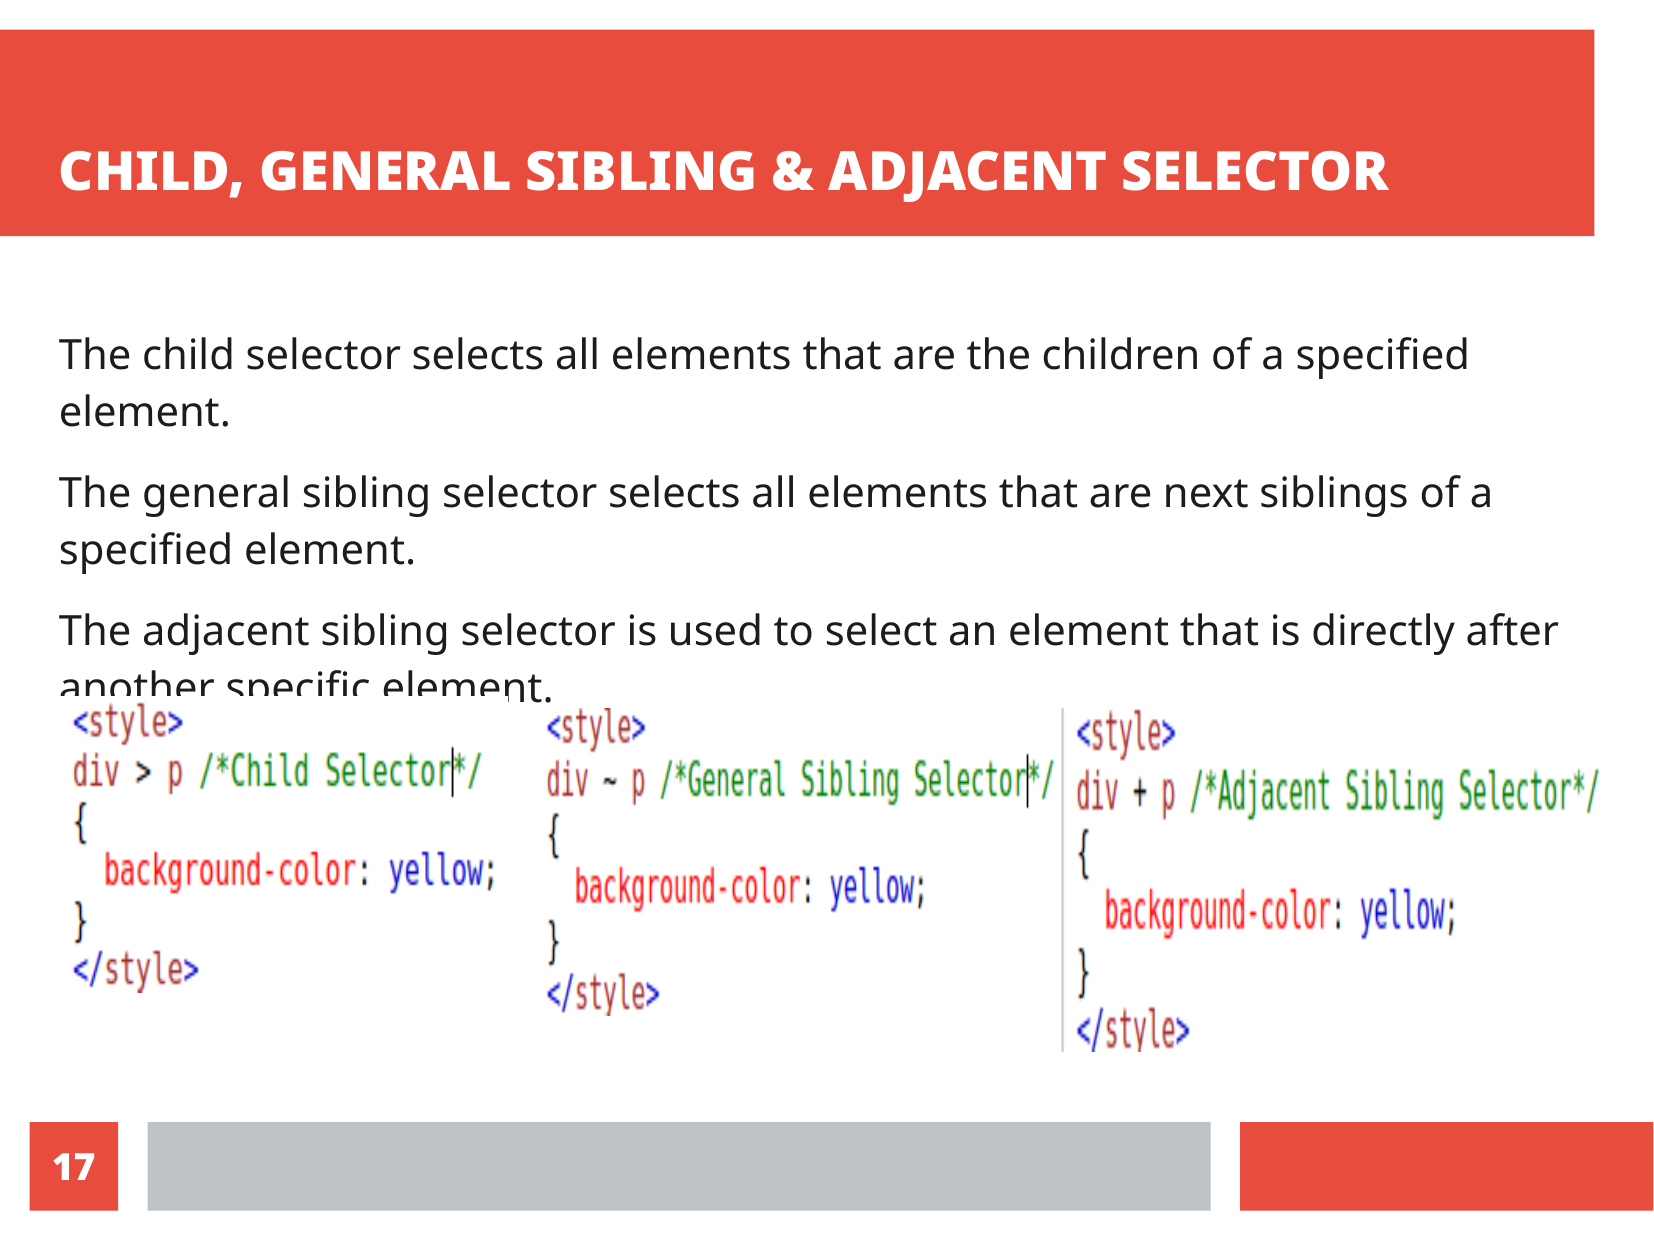

# CHILD, GENERAL SIBLING & ADJACENT SELECTOR
The child selector selects all elements that are the children of a specified element.
The general sibling selector selects all elements that are next siblings of a specified element.
The adjacent sibling selector is used to select an element that is directly after another specific element.
17